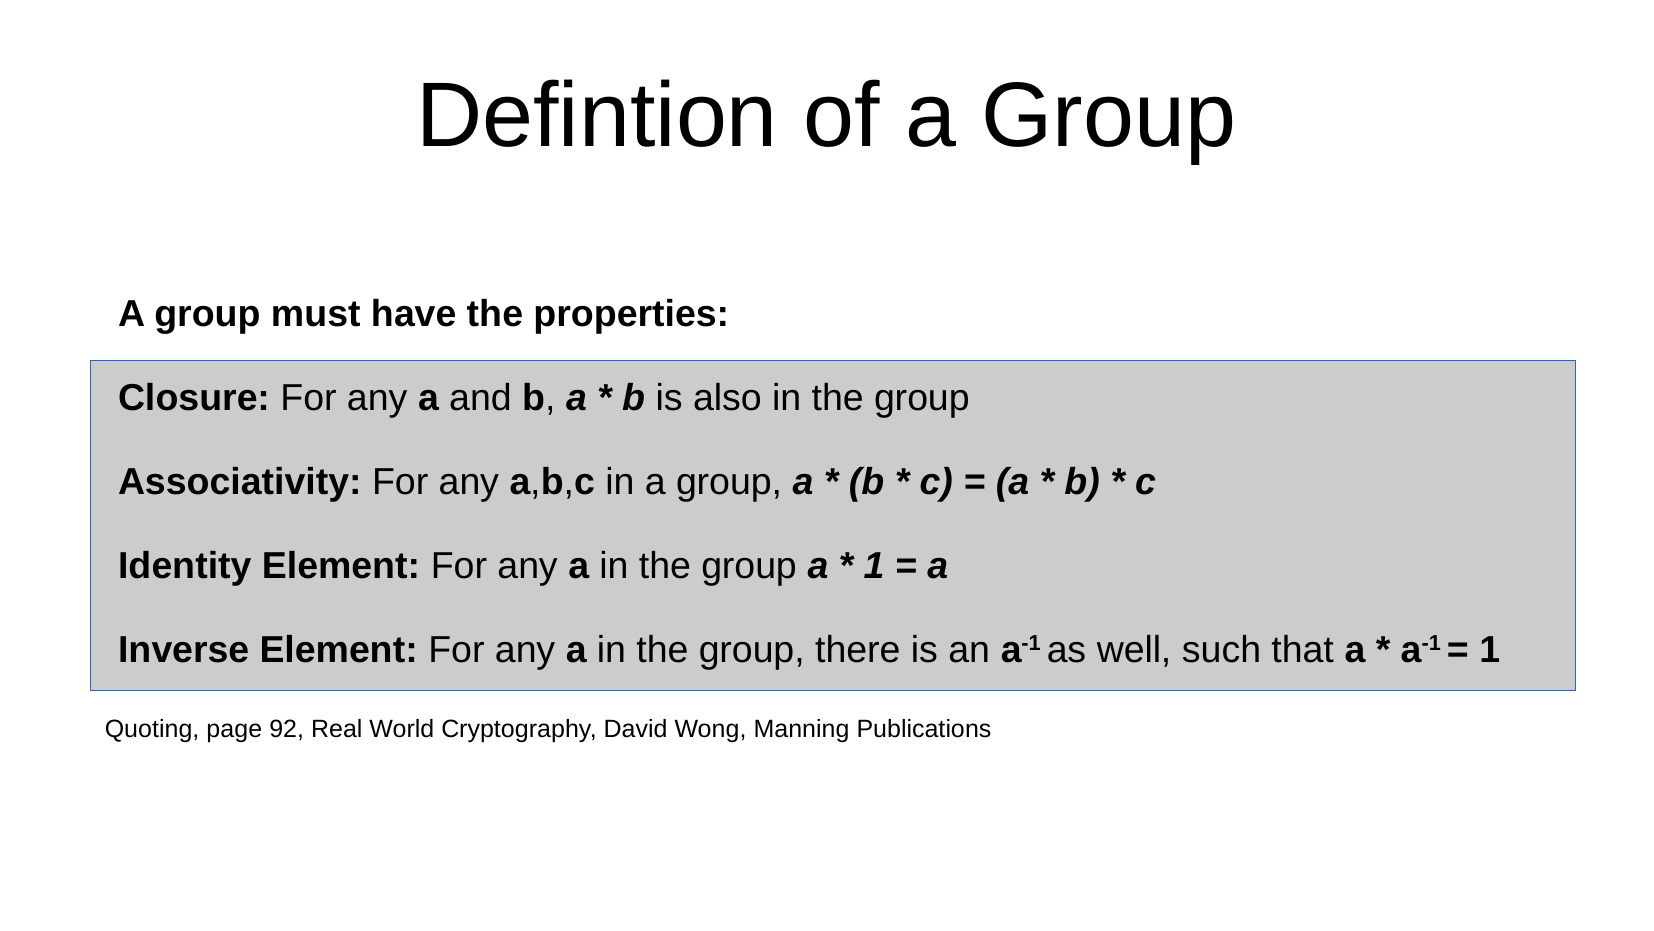

# Defintion of a Group
A group must have the properties:
Closure: For any a and b, a * b is also in the group
Associativity: For any a,b,c in a group, a * (b * c) = (a * b) * c
Identity Element: For any a in the group a * 1 = a
Inverse Element: For any a in the group, there is an a-1 as well, such that a * a-1 = 1
Quoting, page 92, Real World Cryptography, David Wong, Manning Publications